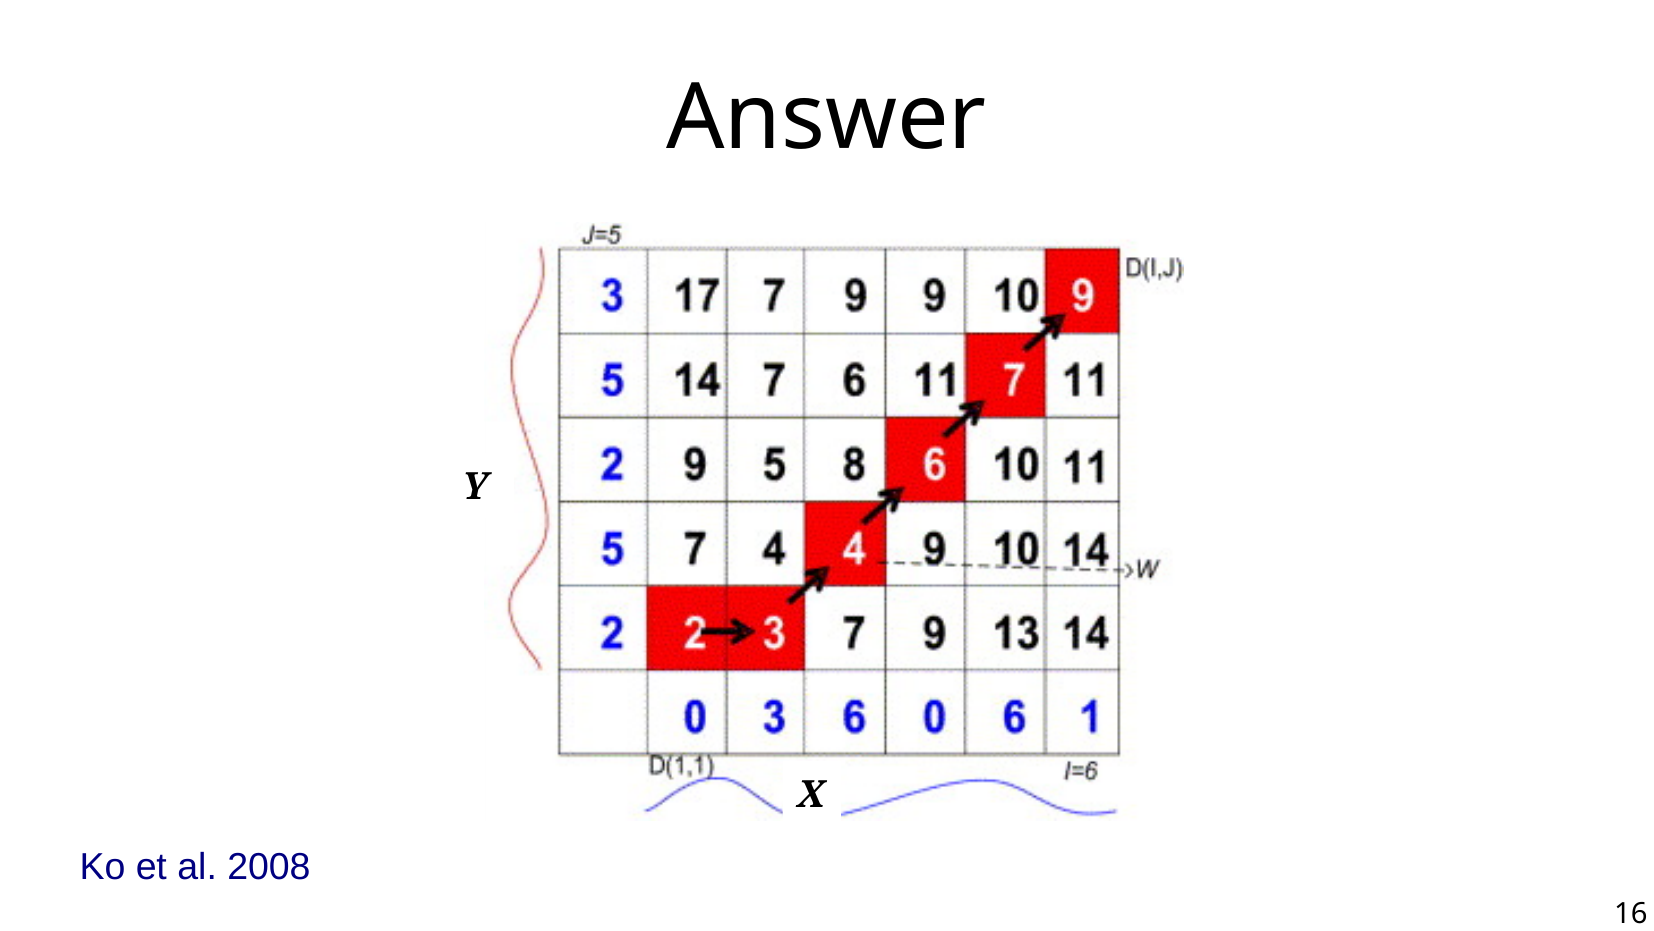

# Answer
Y
X
Ko et al. 2008
16